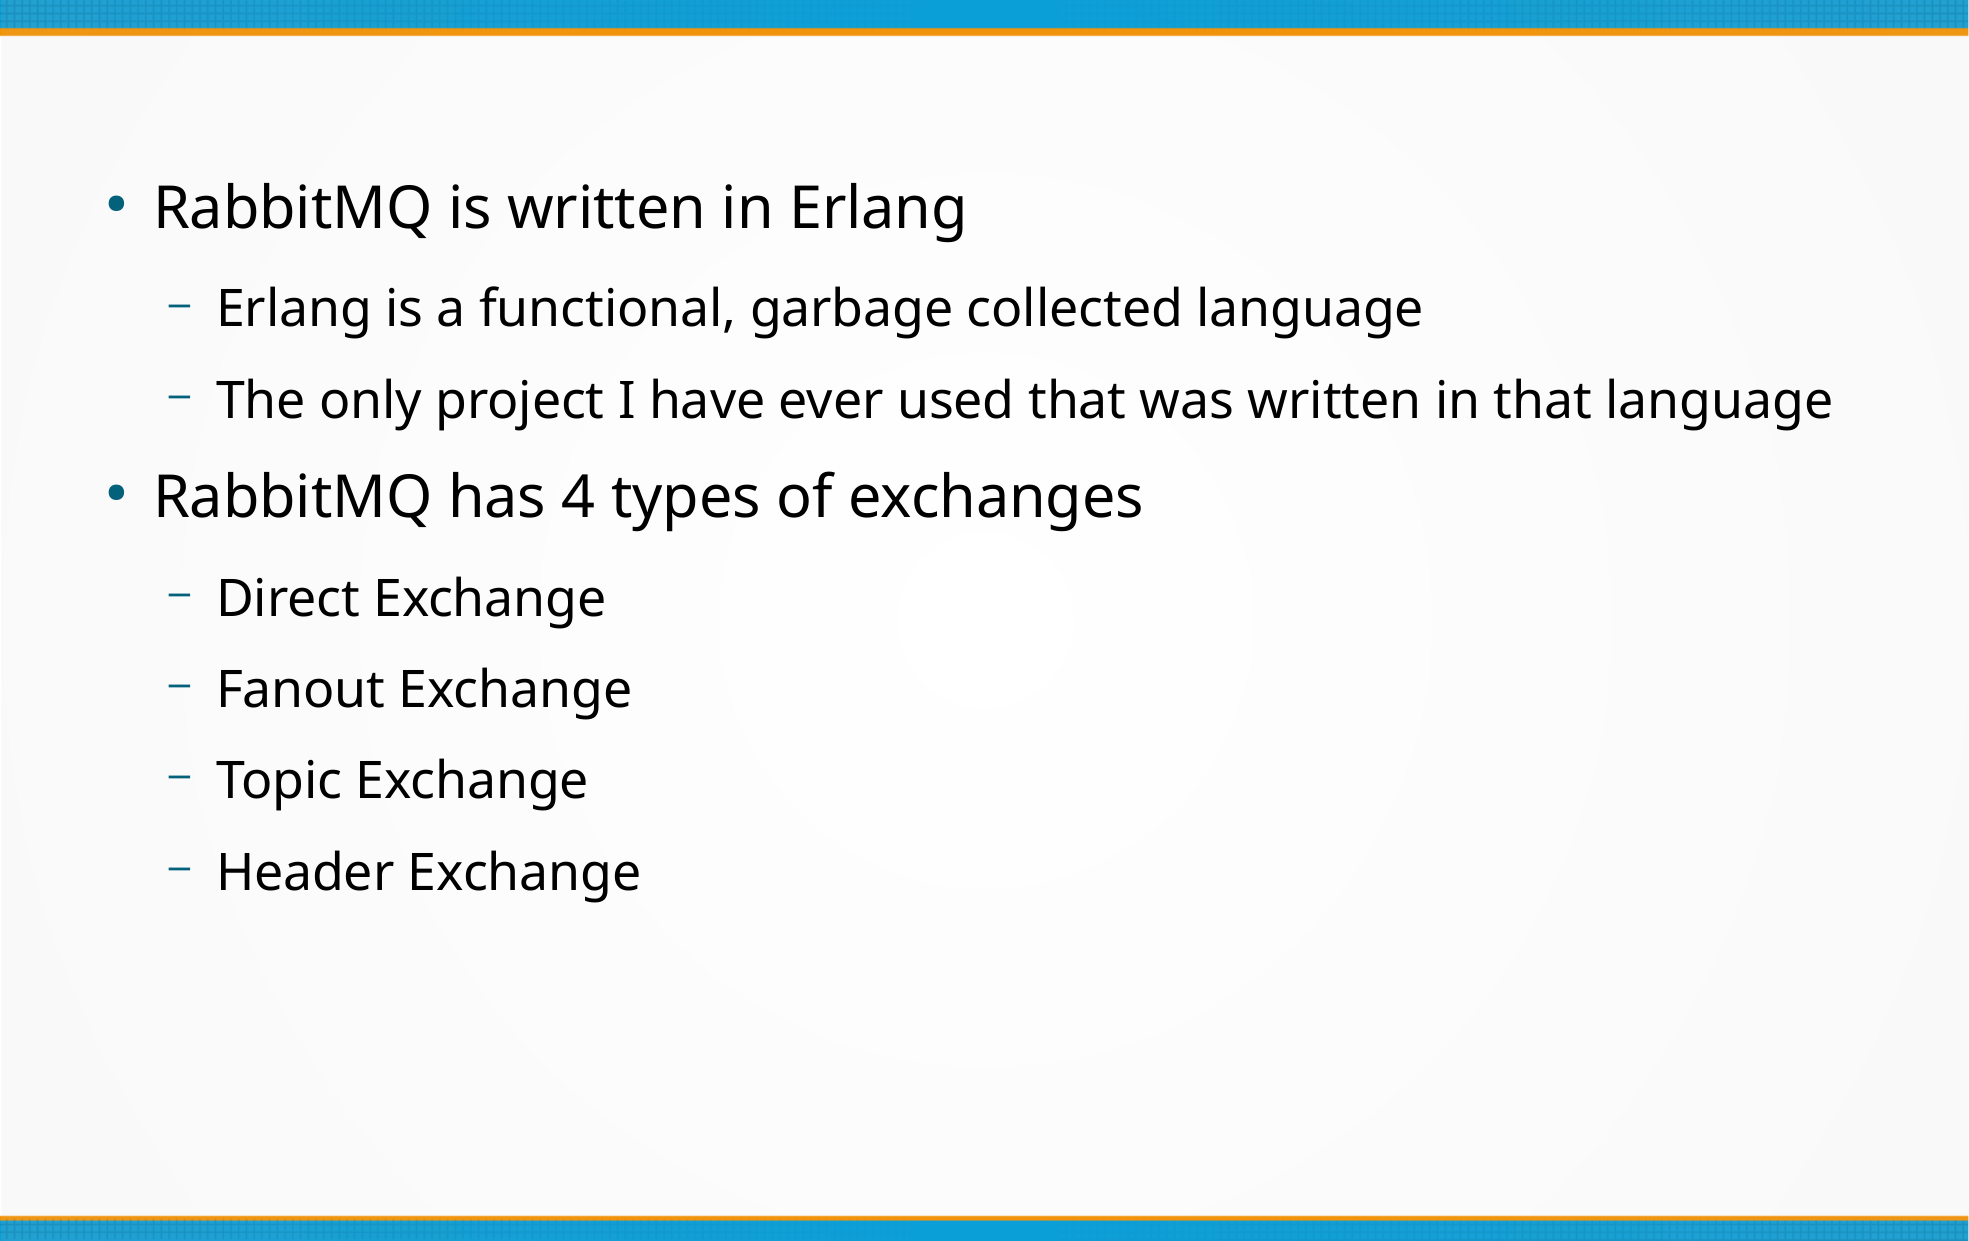

# RabbitMQ is written in Erlang
Erlang is a functional, garbage collected language
The only project I have ever used that was written in that language
RabbitMQ has 4 types of exchanges
Direct Exchange
Fanout Exchange
Topic Exchange
Header Exchange